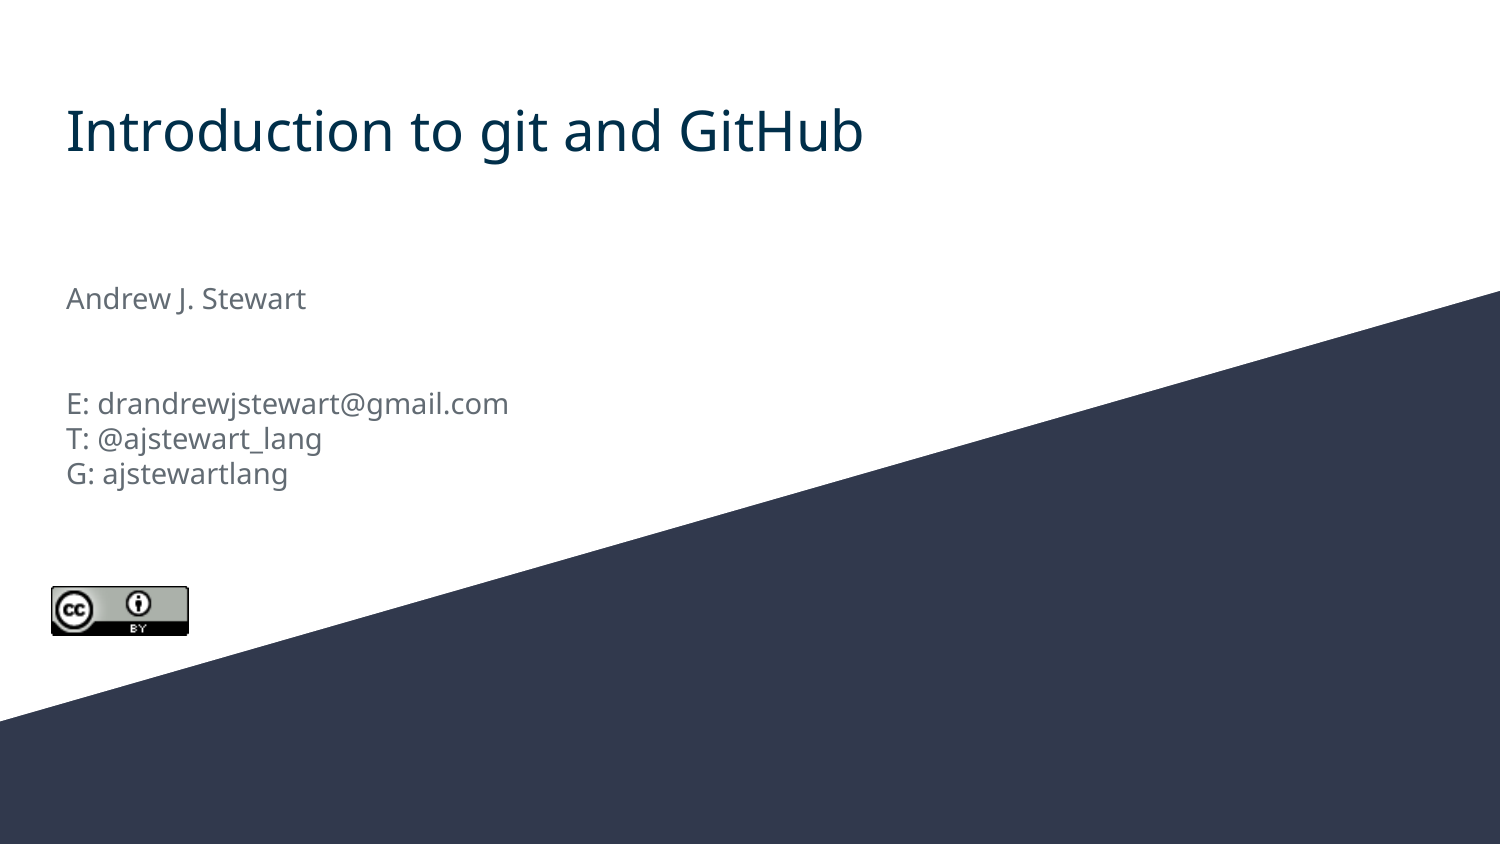

# Introduction to git and GitHub
Andrew J. Stewart
E: drandrewjstewart@gmail.com
T: @ajstewart_lang
G: ajstewartlang